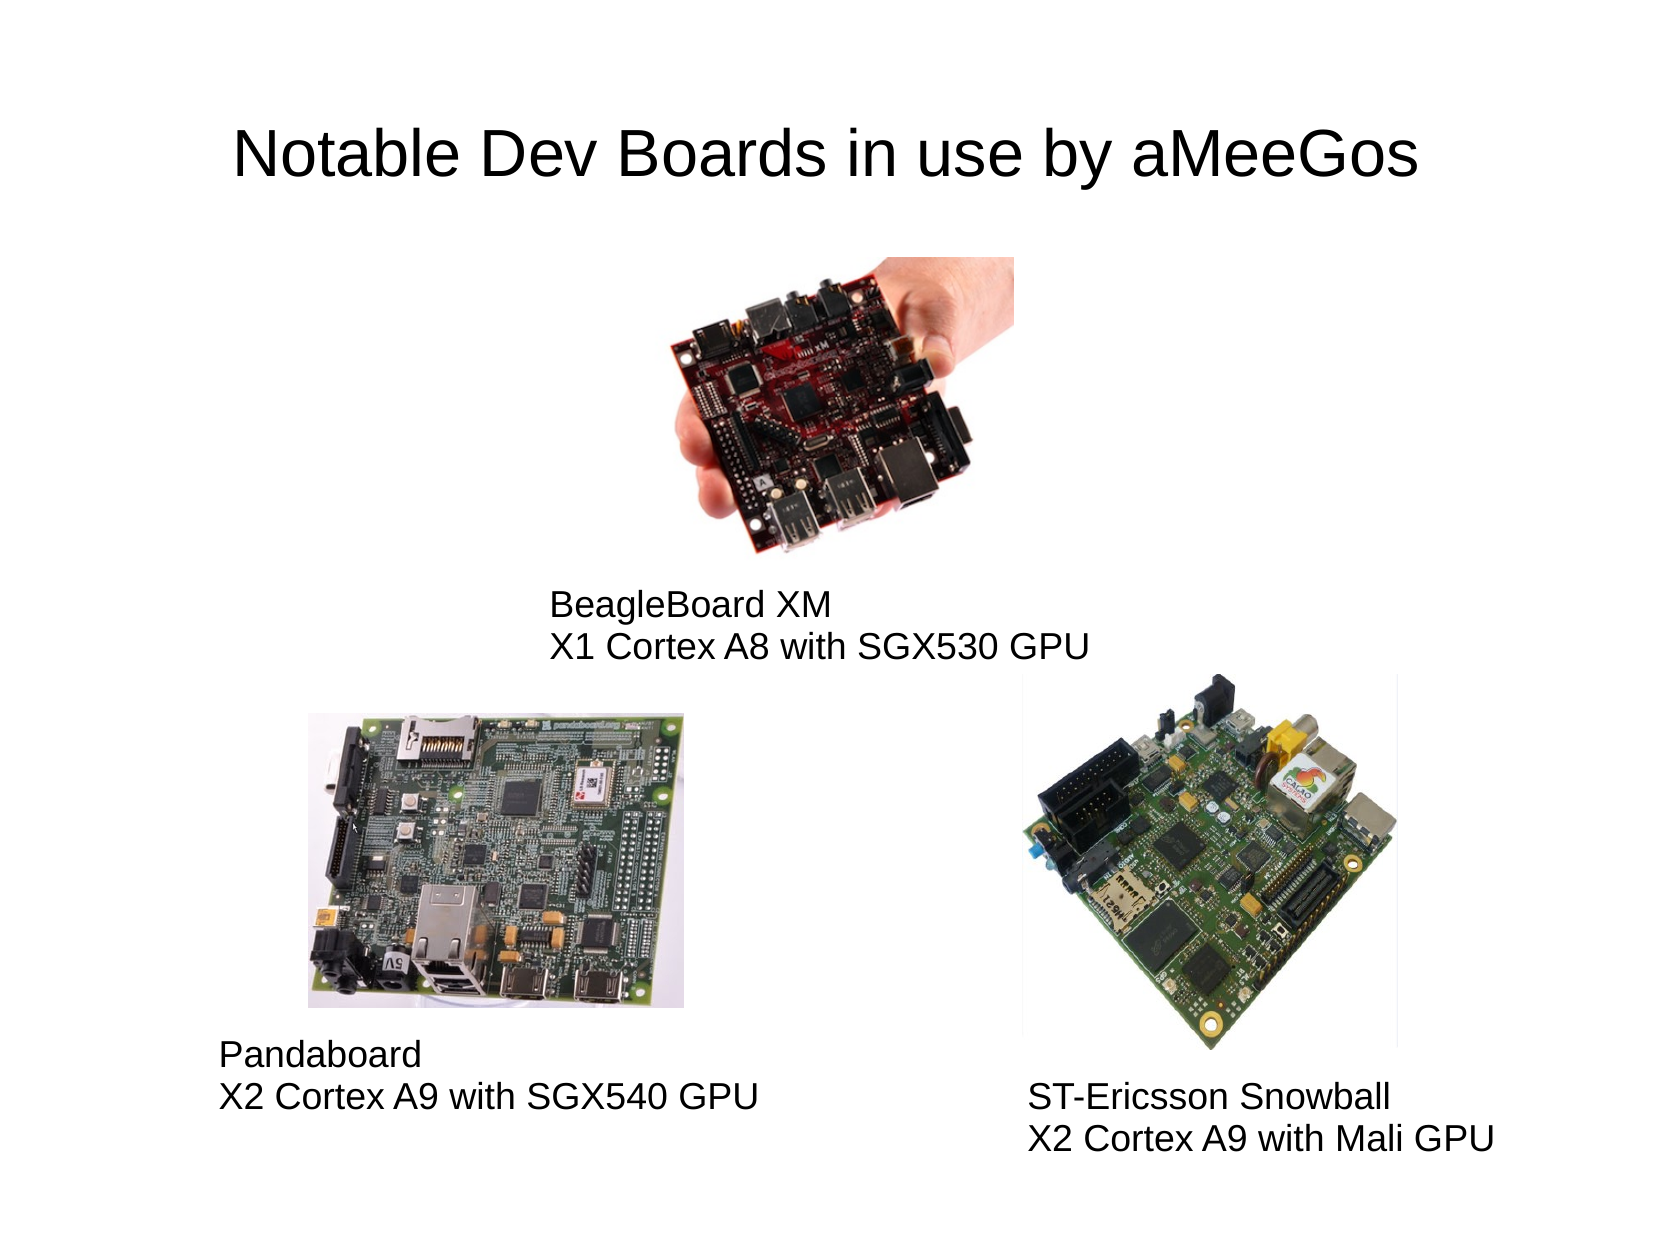

# Notable Dev Boards in use by aMeeGos
BeagleBoard XM
X1 Cortex A8 with SGX530 GPU
ST-Ericsson Snowball
X2 Cortex A9 with Mali GPU
Pandaboard
X2 Cortex A9 with SGX540 GPU